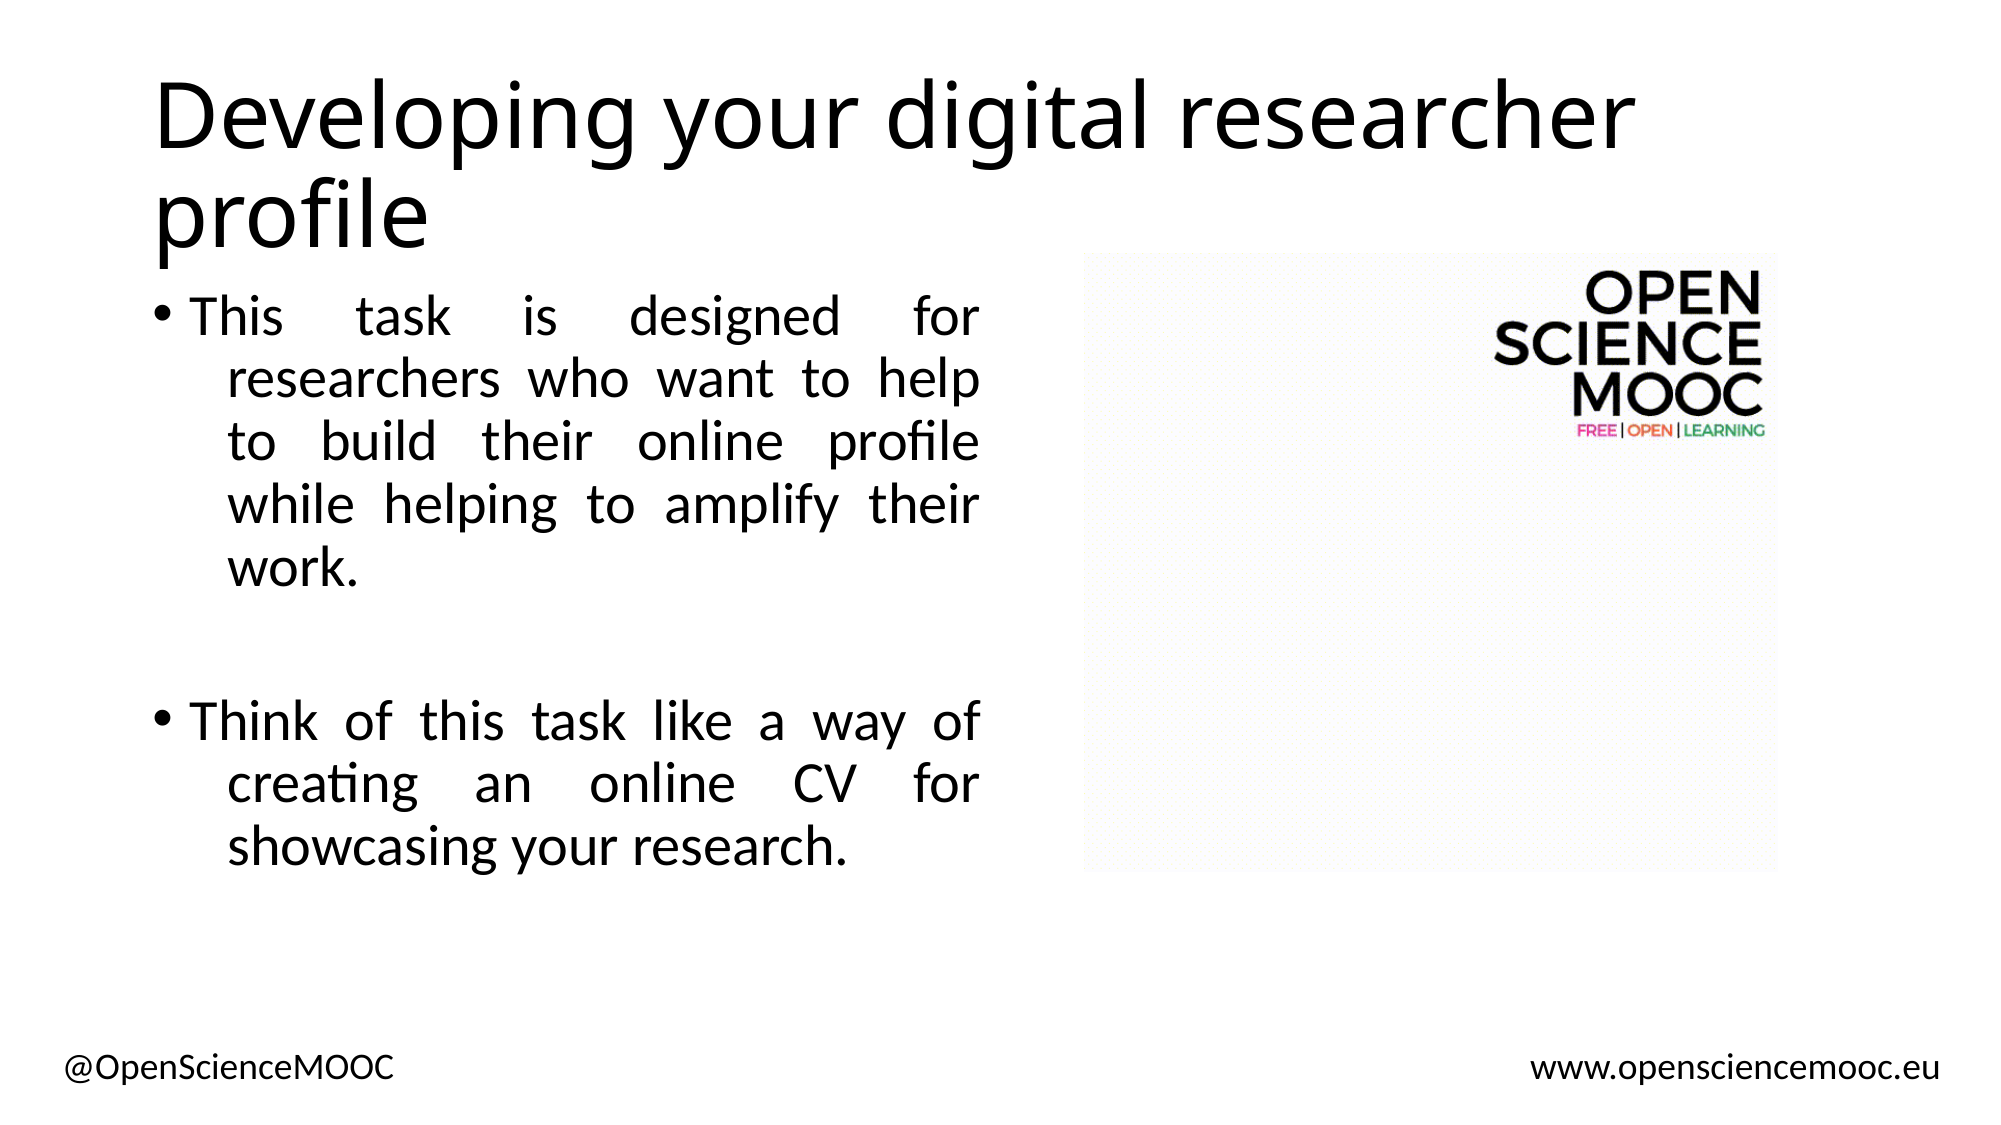

# Developing your digital researcher profile
This task is designed for researchers who want to help to build their online profile while helping to amplify their work.
Think of this task like a way of creating an online CV for showcasing your research.
@OpenScienceMOOC
www.opensciencemooc.eu